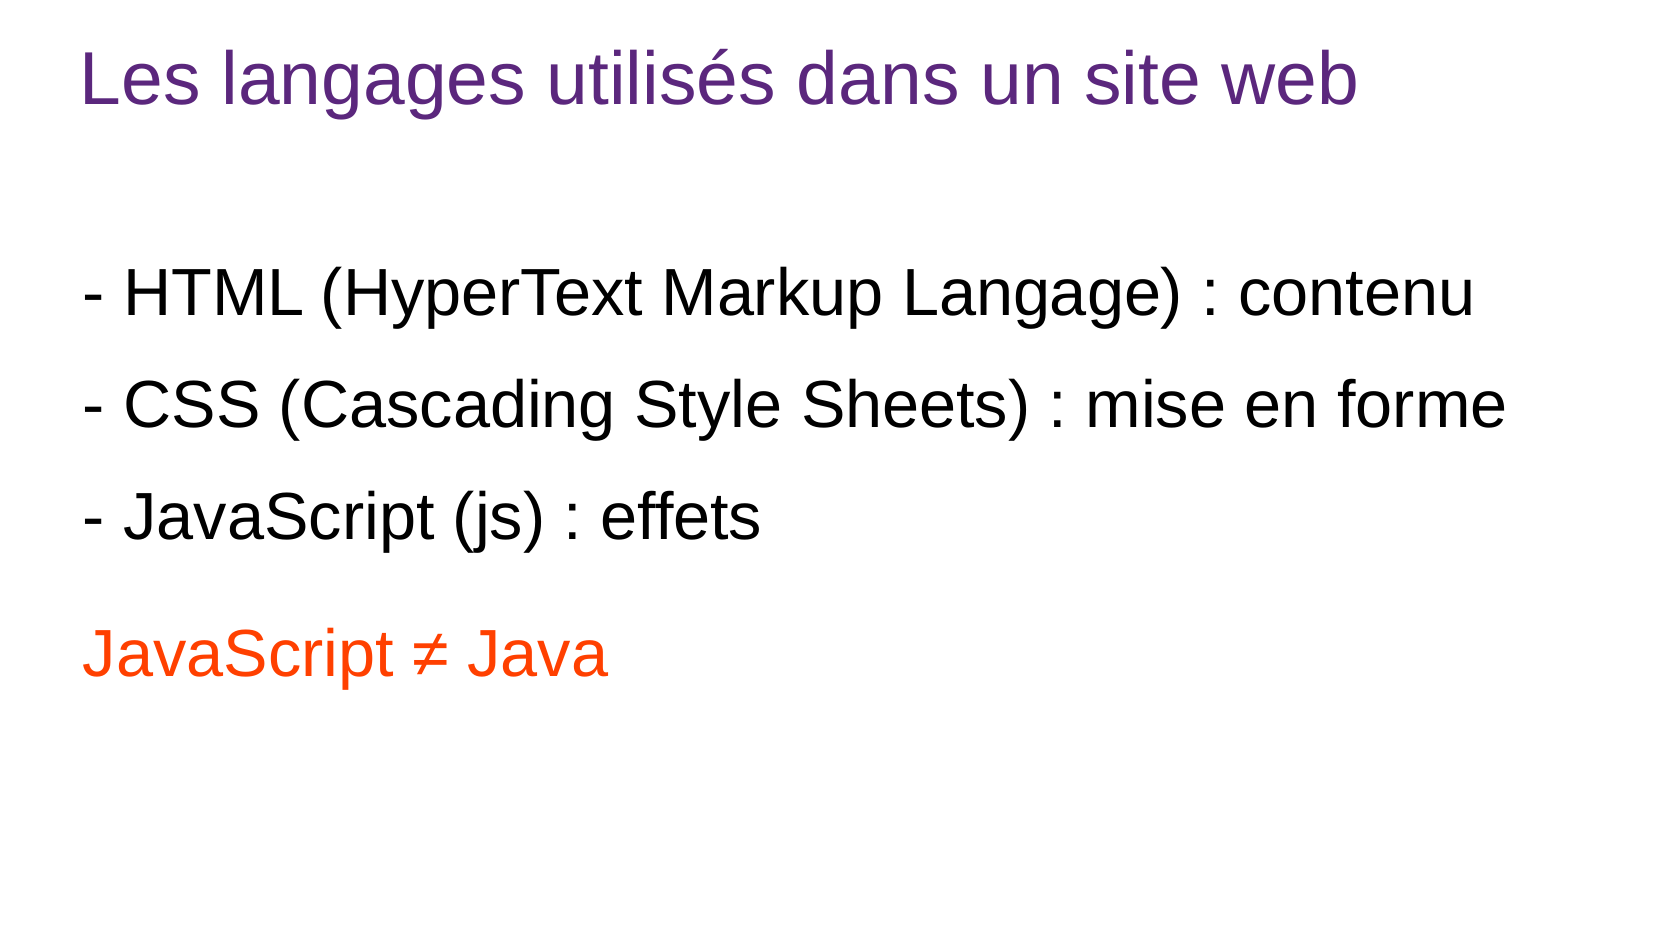

# Les langages utilisés dans un site web
- HTML (HyperText Markup Langage) : contenu
- CSS (Cascading Style Sheets) : mise en forme
- JavaScript (js) : effets
JavaScript ≠ Java